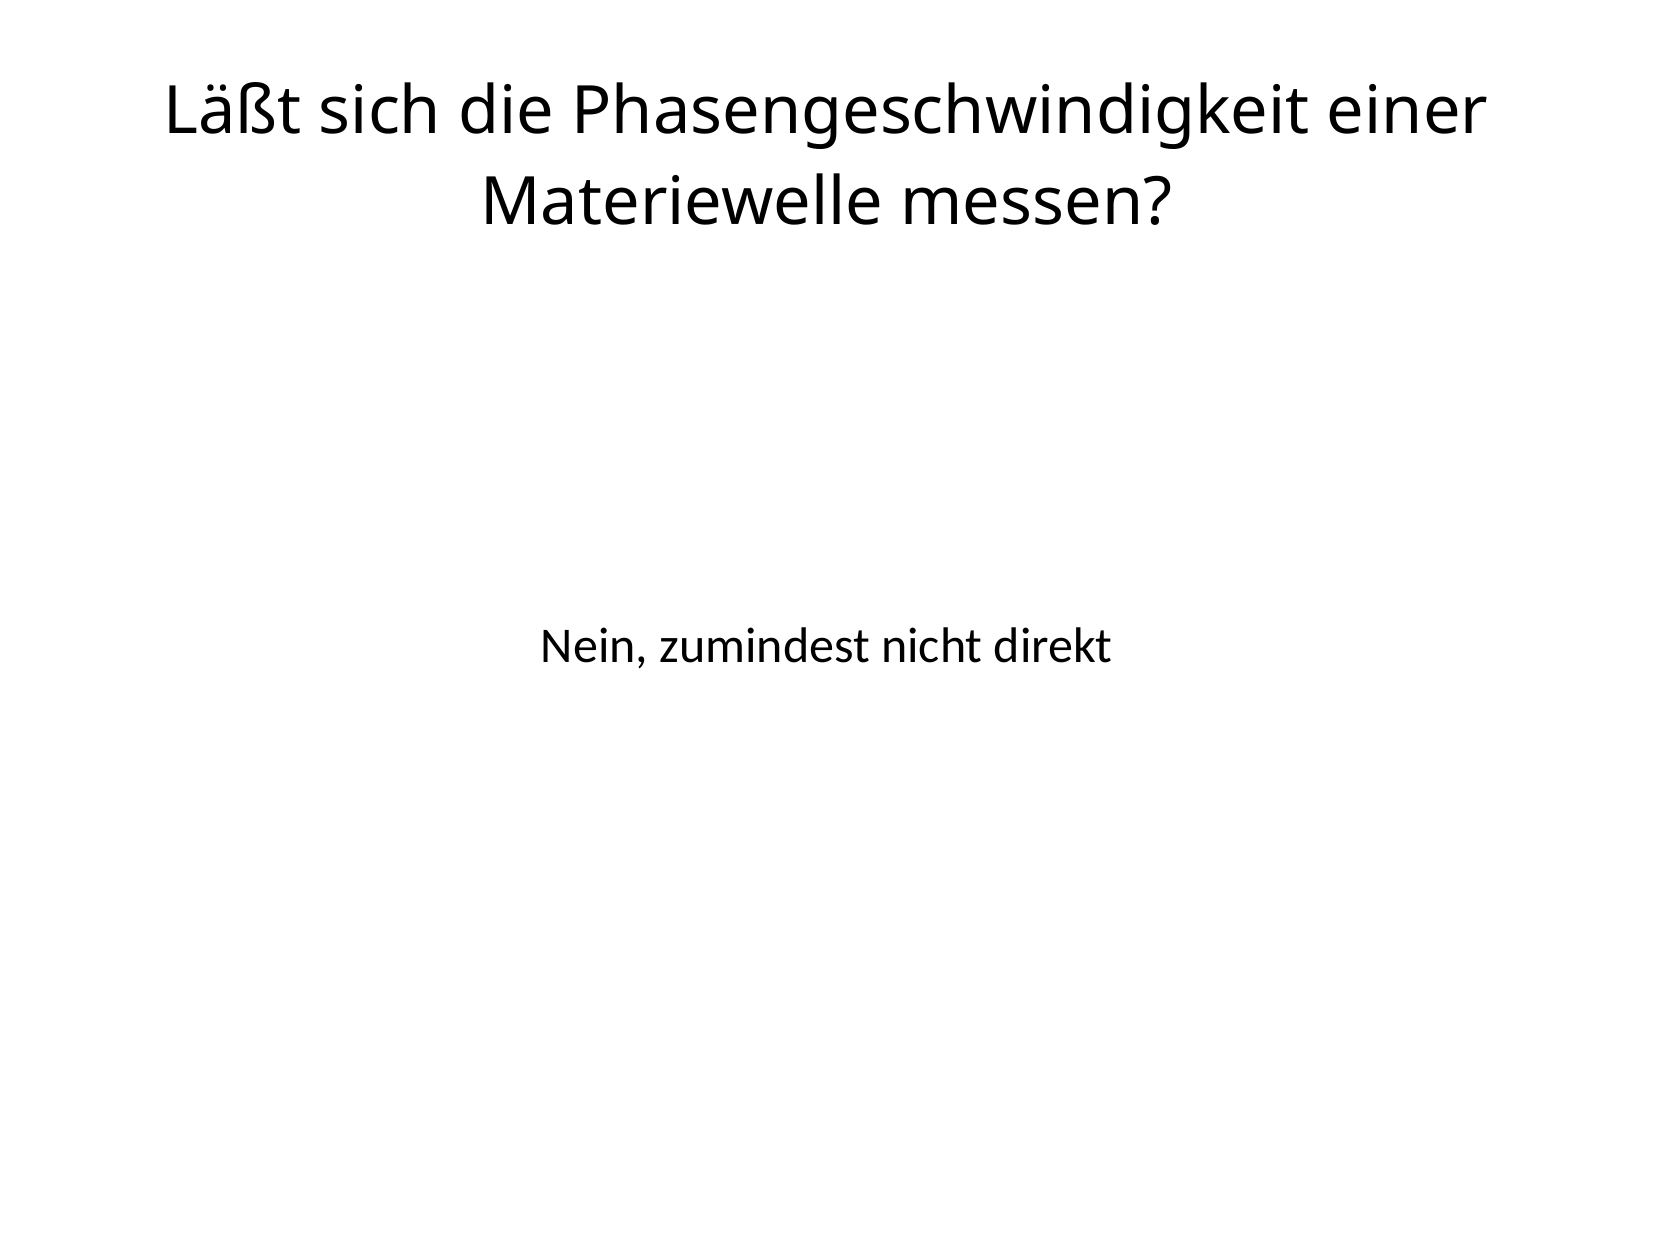

# Läßt sich die Phasengeschwindigkeit einer Materiewelle messen?
Nein, zumindest nicht direkt